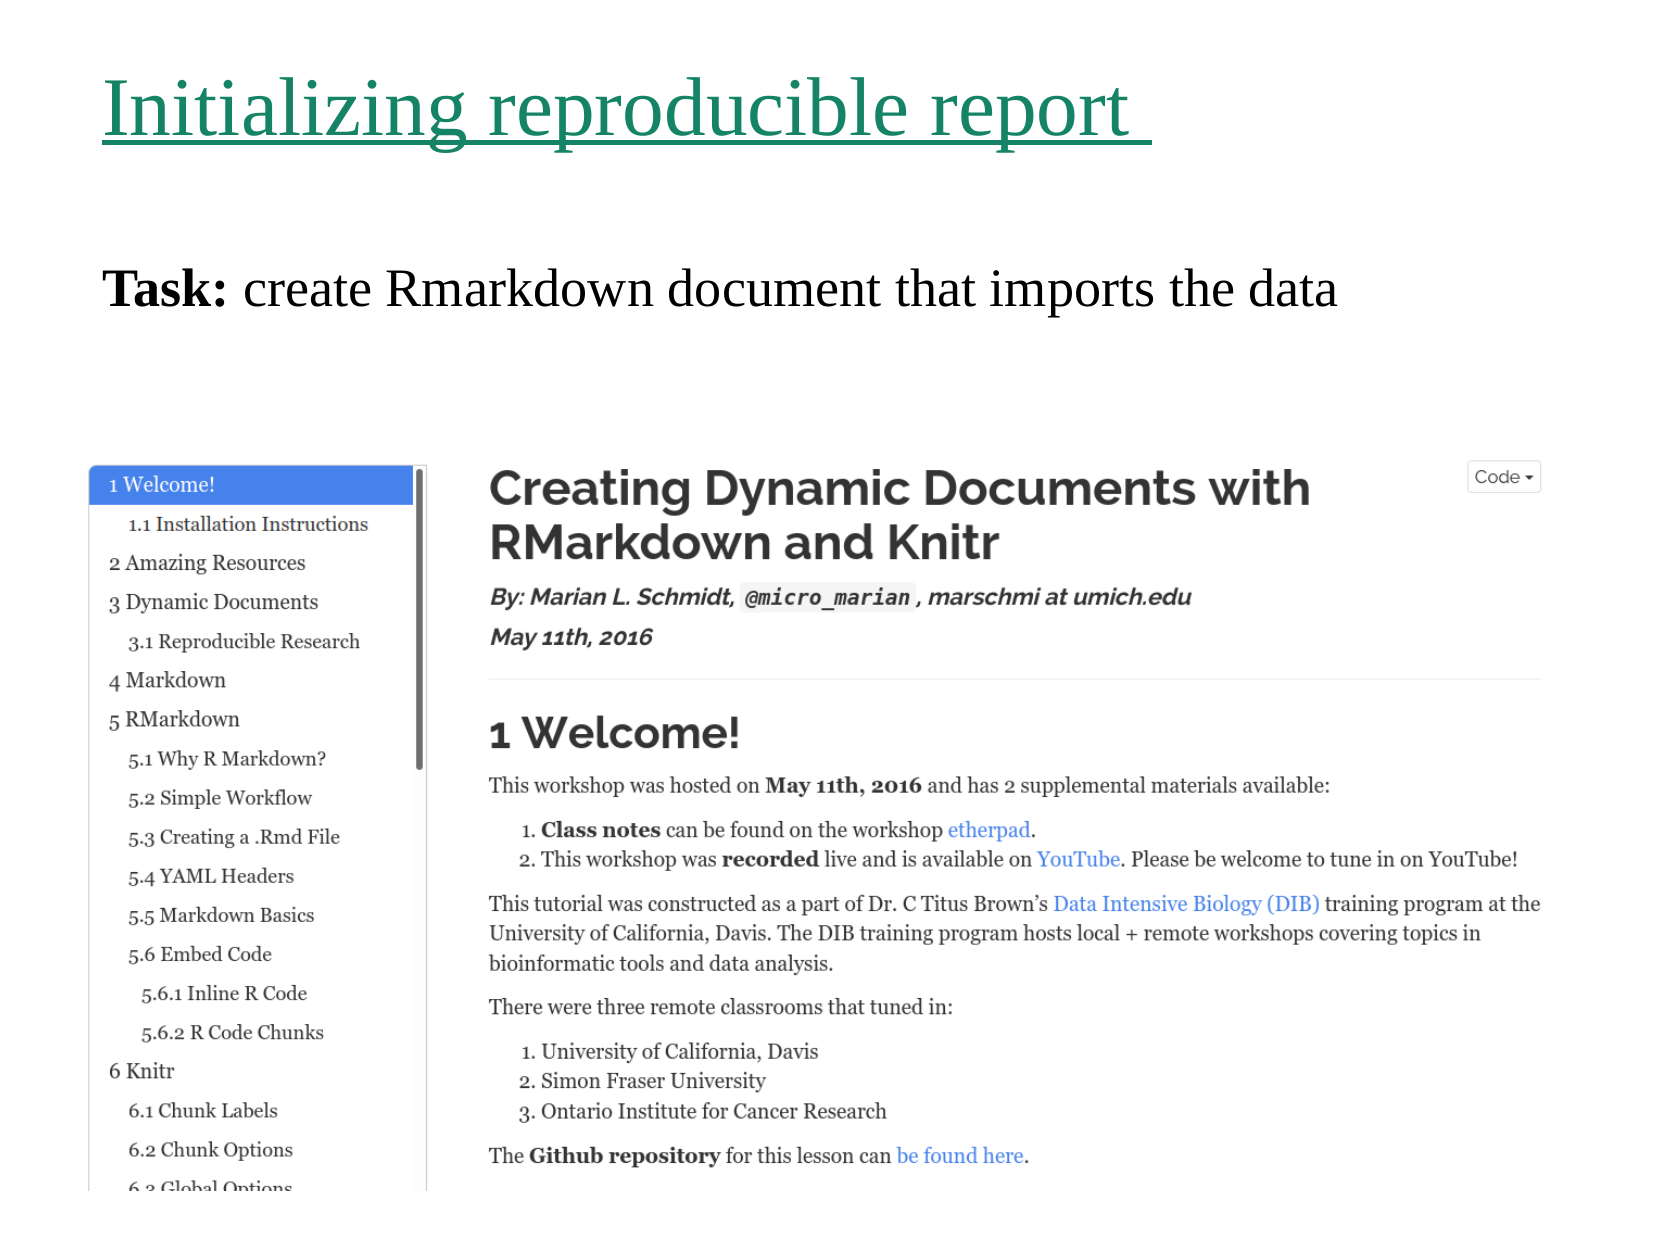

Initializing reproducible report
Task: create Rmarkdown document that imports the data